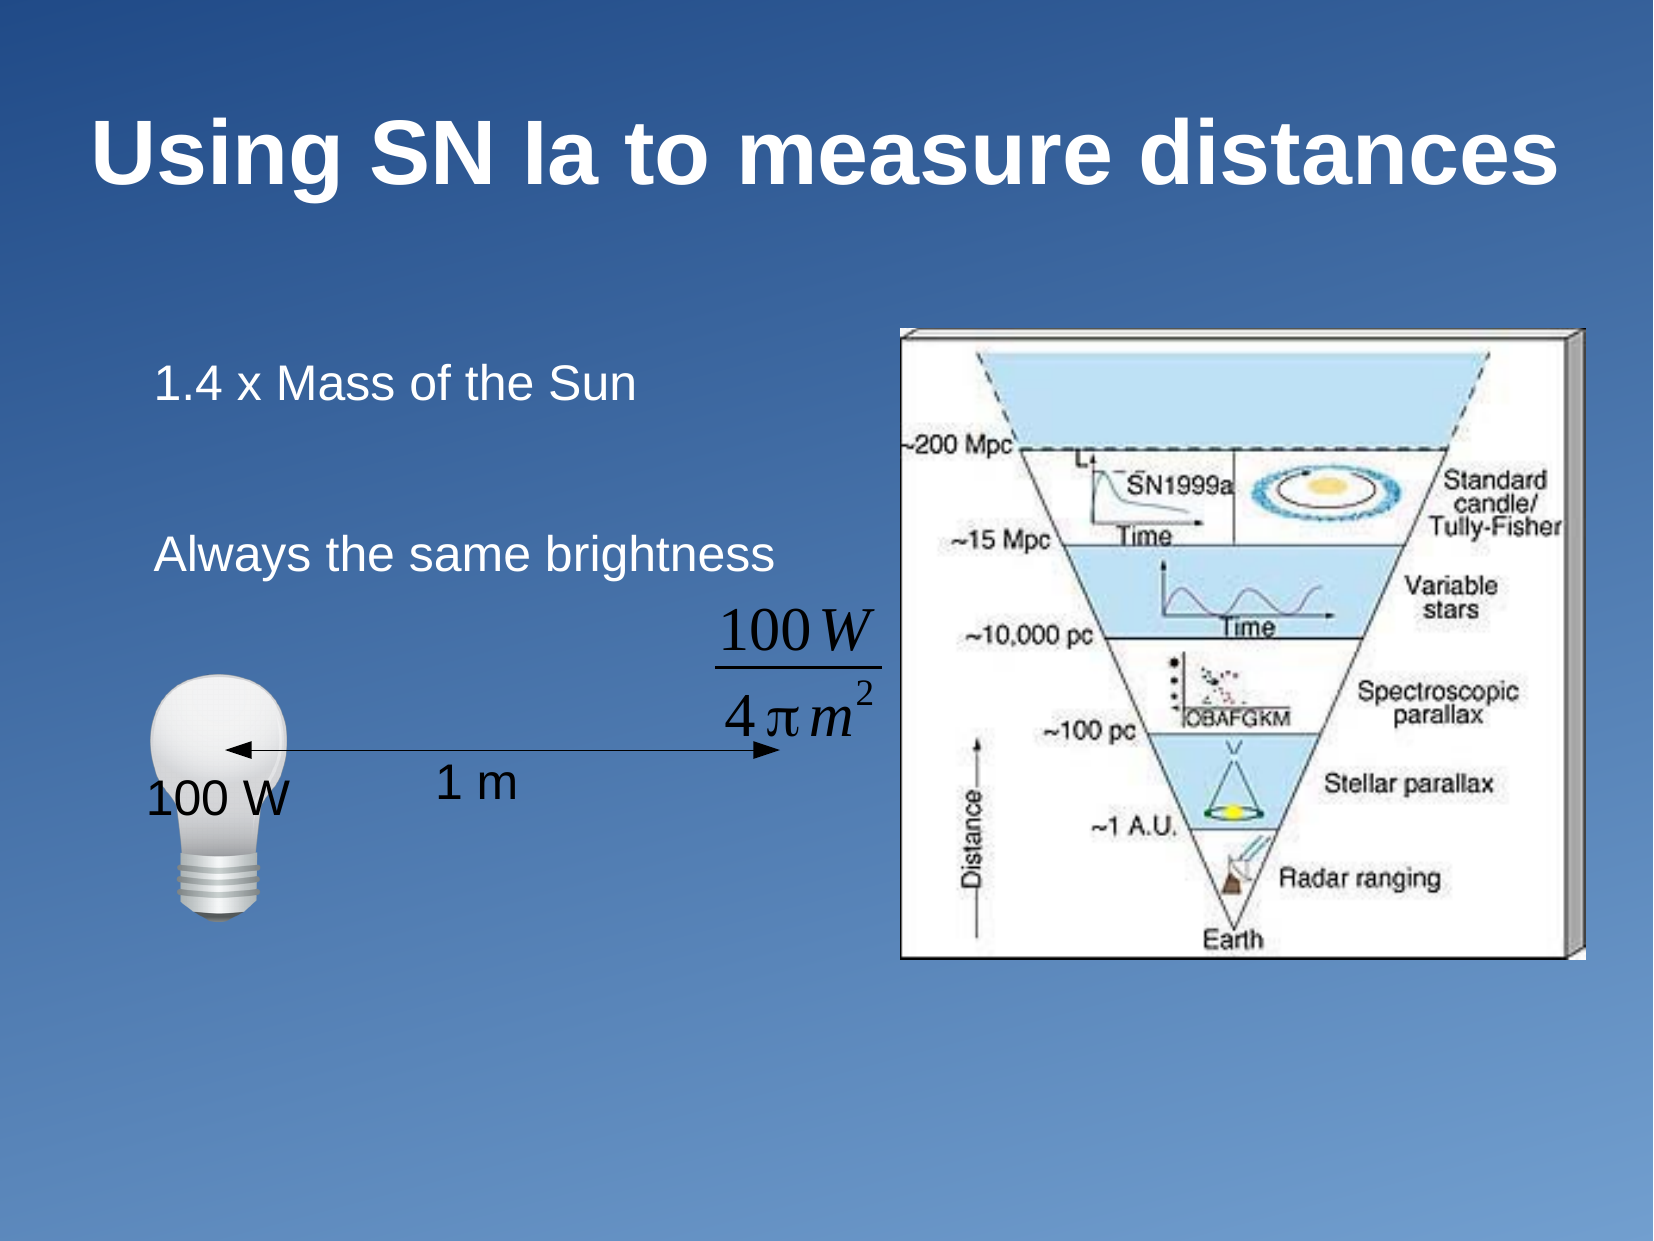

# Using SN Ia to measure distances
1.4 x Mass of the Sun
Always the same brightness
100 W
1 m